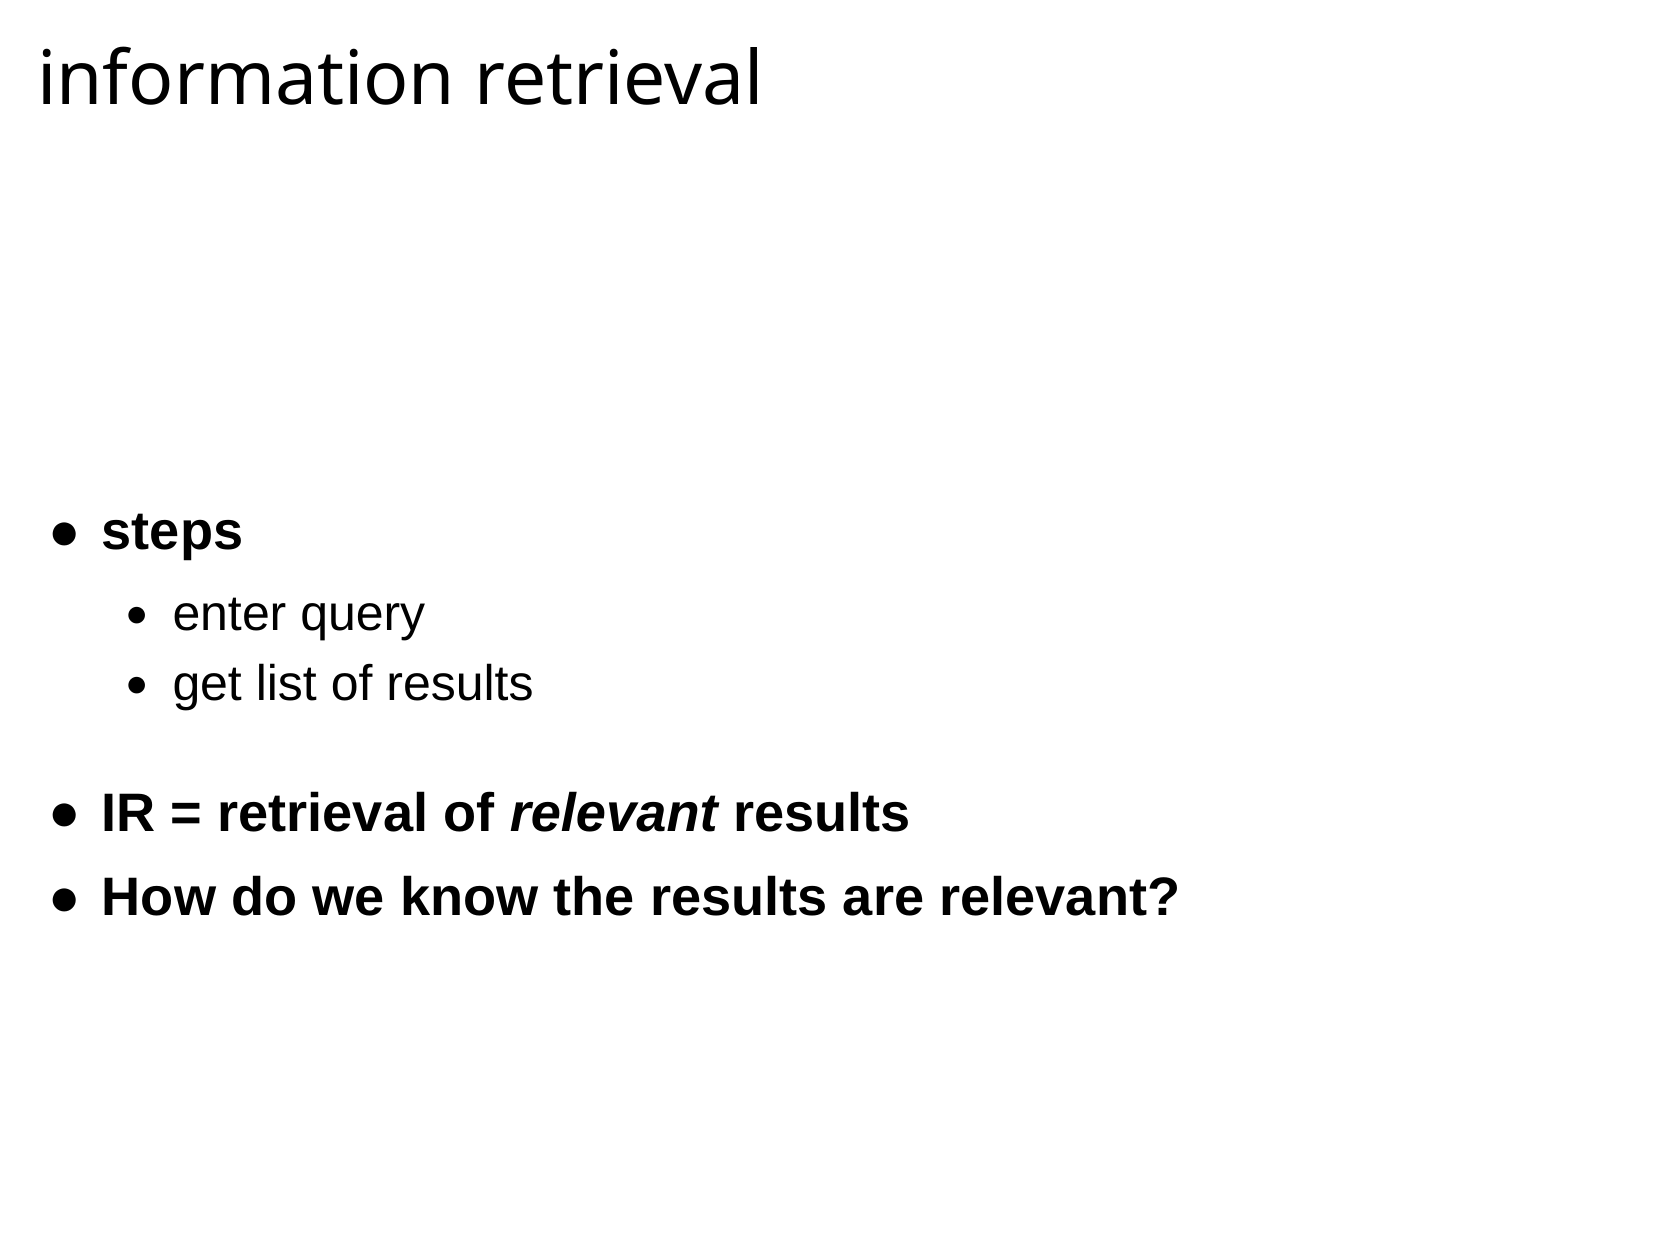

# information retrieval
steps
enter query
get list of results
IR = retrieval of relevant results
How do we know the results are relevant?